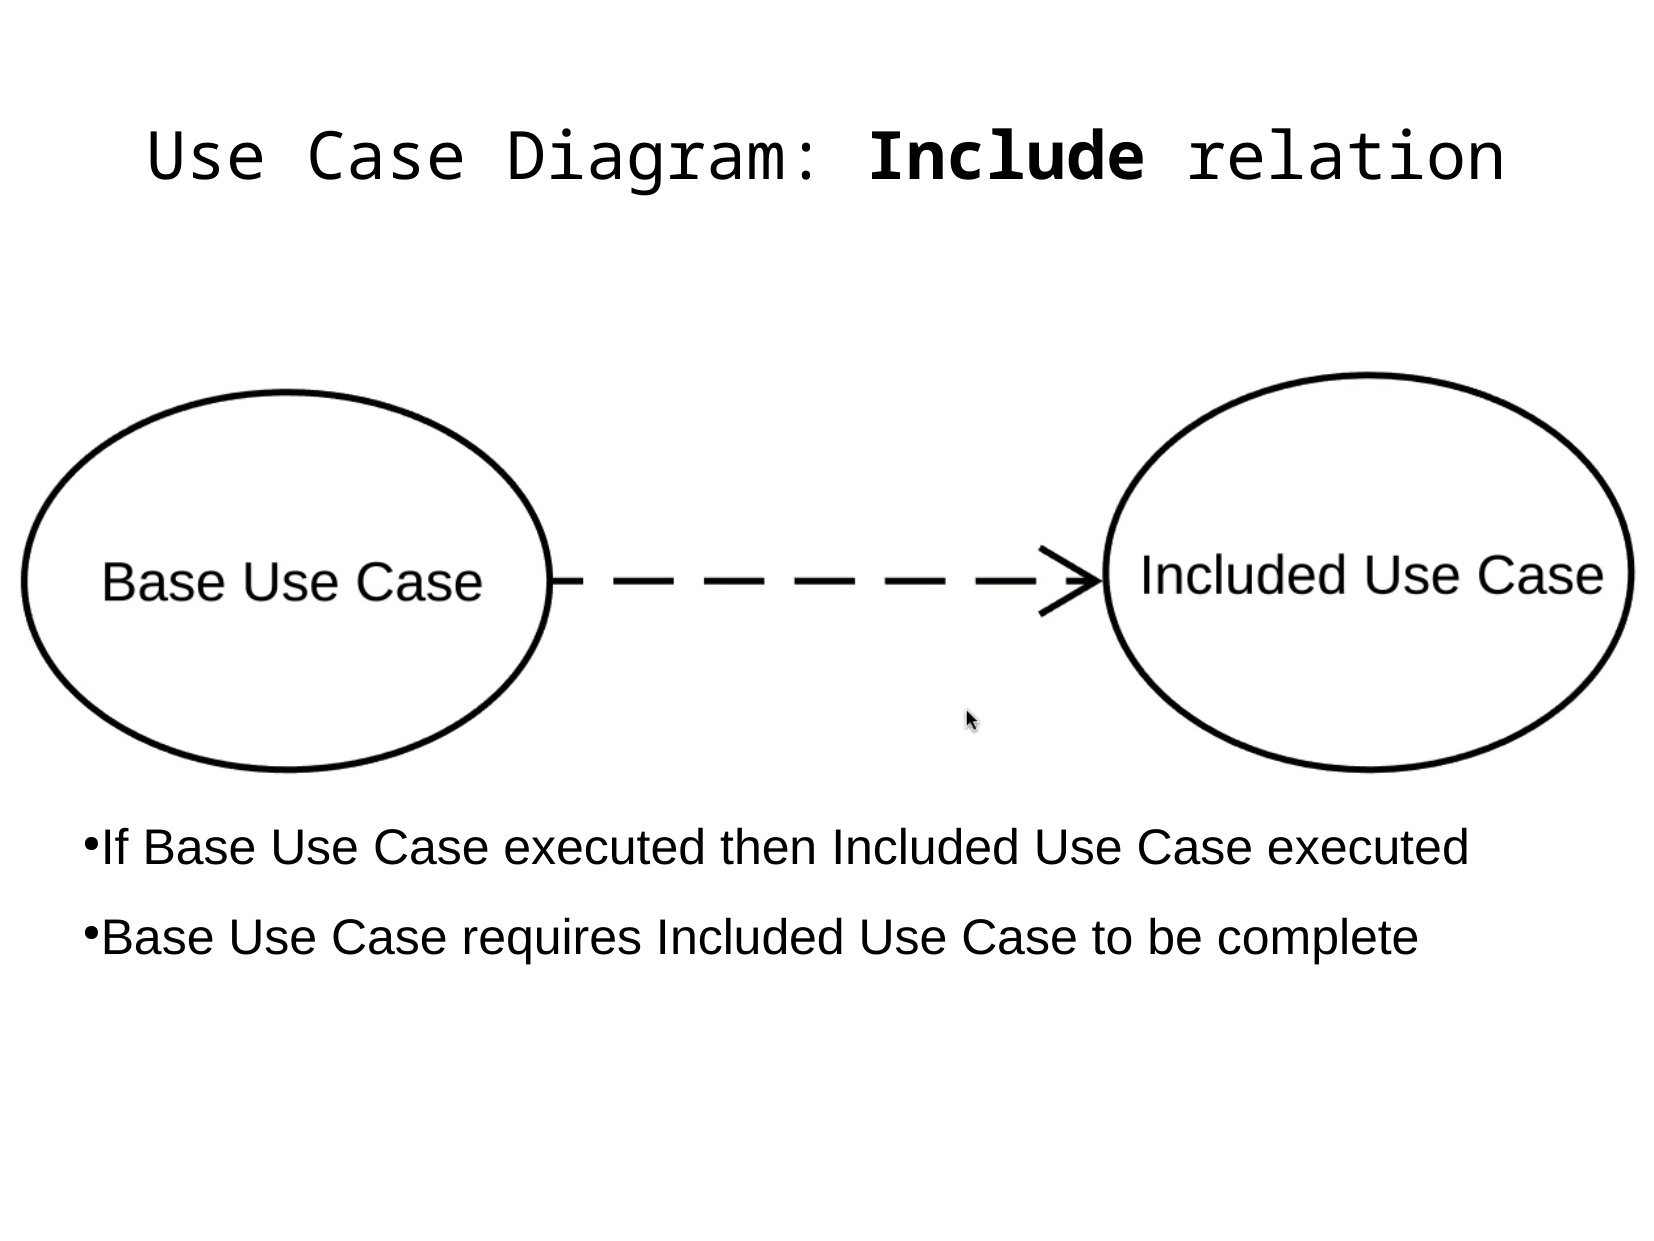

# Use Case Diagram: Include relation
If Base Use Case executed then Included Use Case executed
Base Use Case requires Included Use Case to be complete